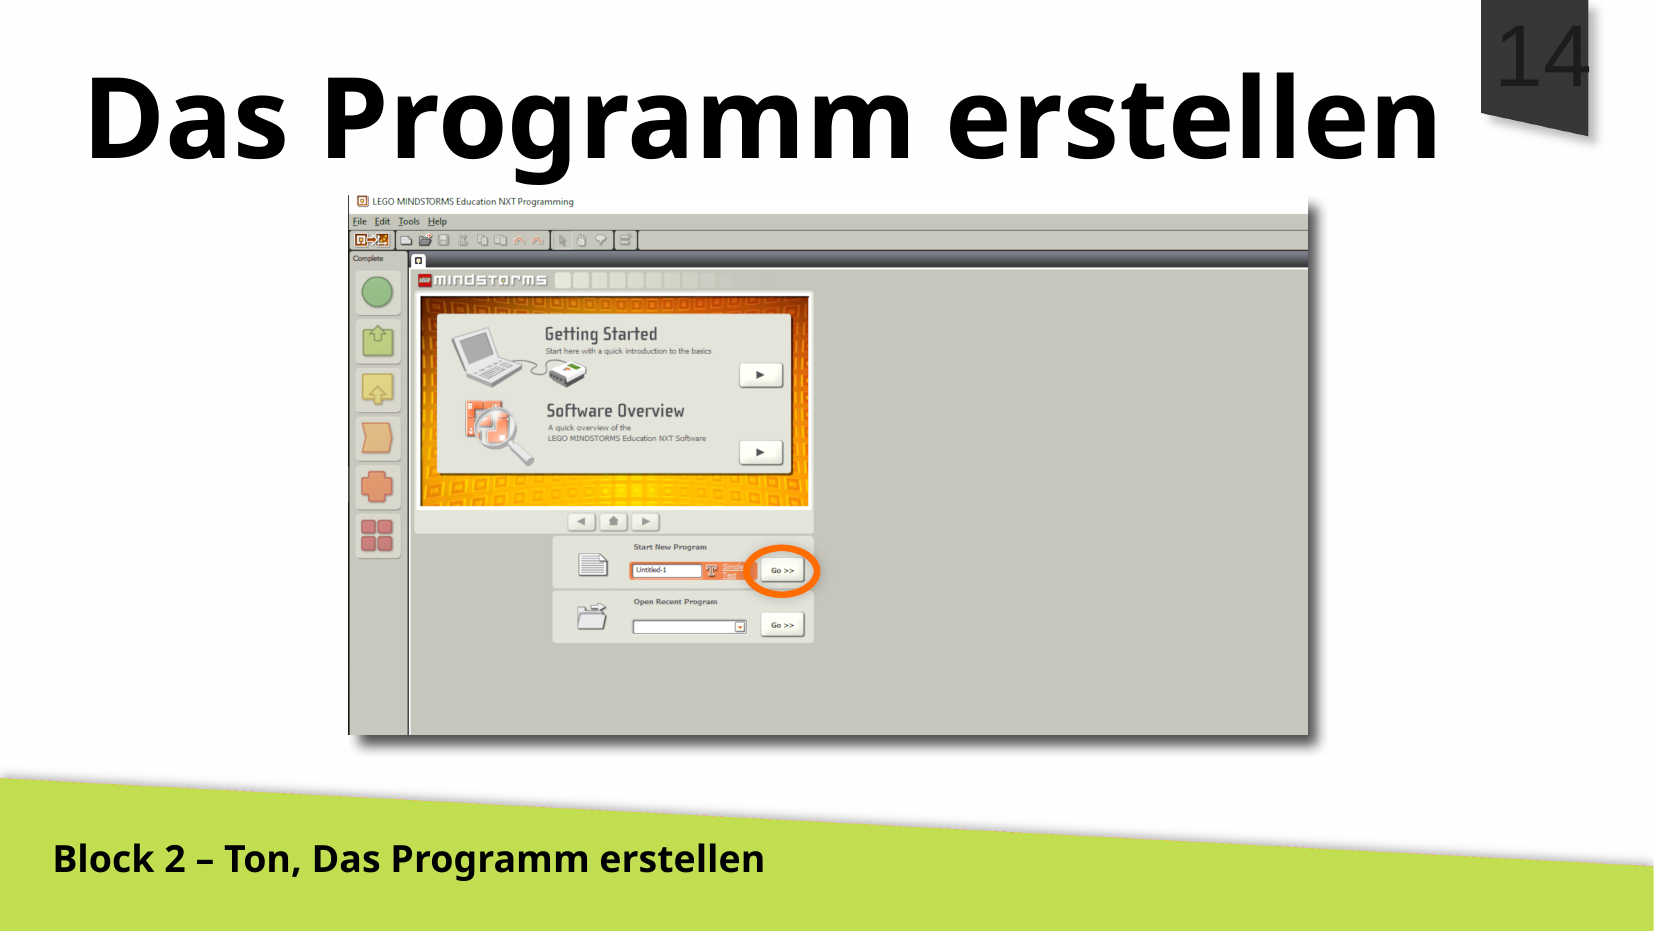

# Das Programm erstellen
Block 2 – Ton, Das Programm erstellen